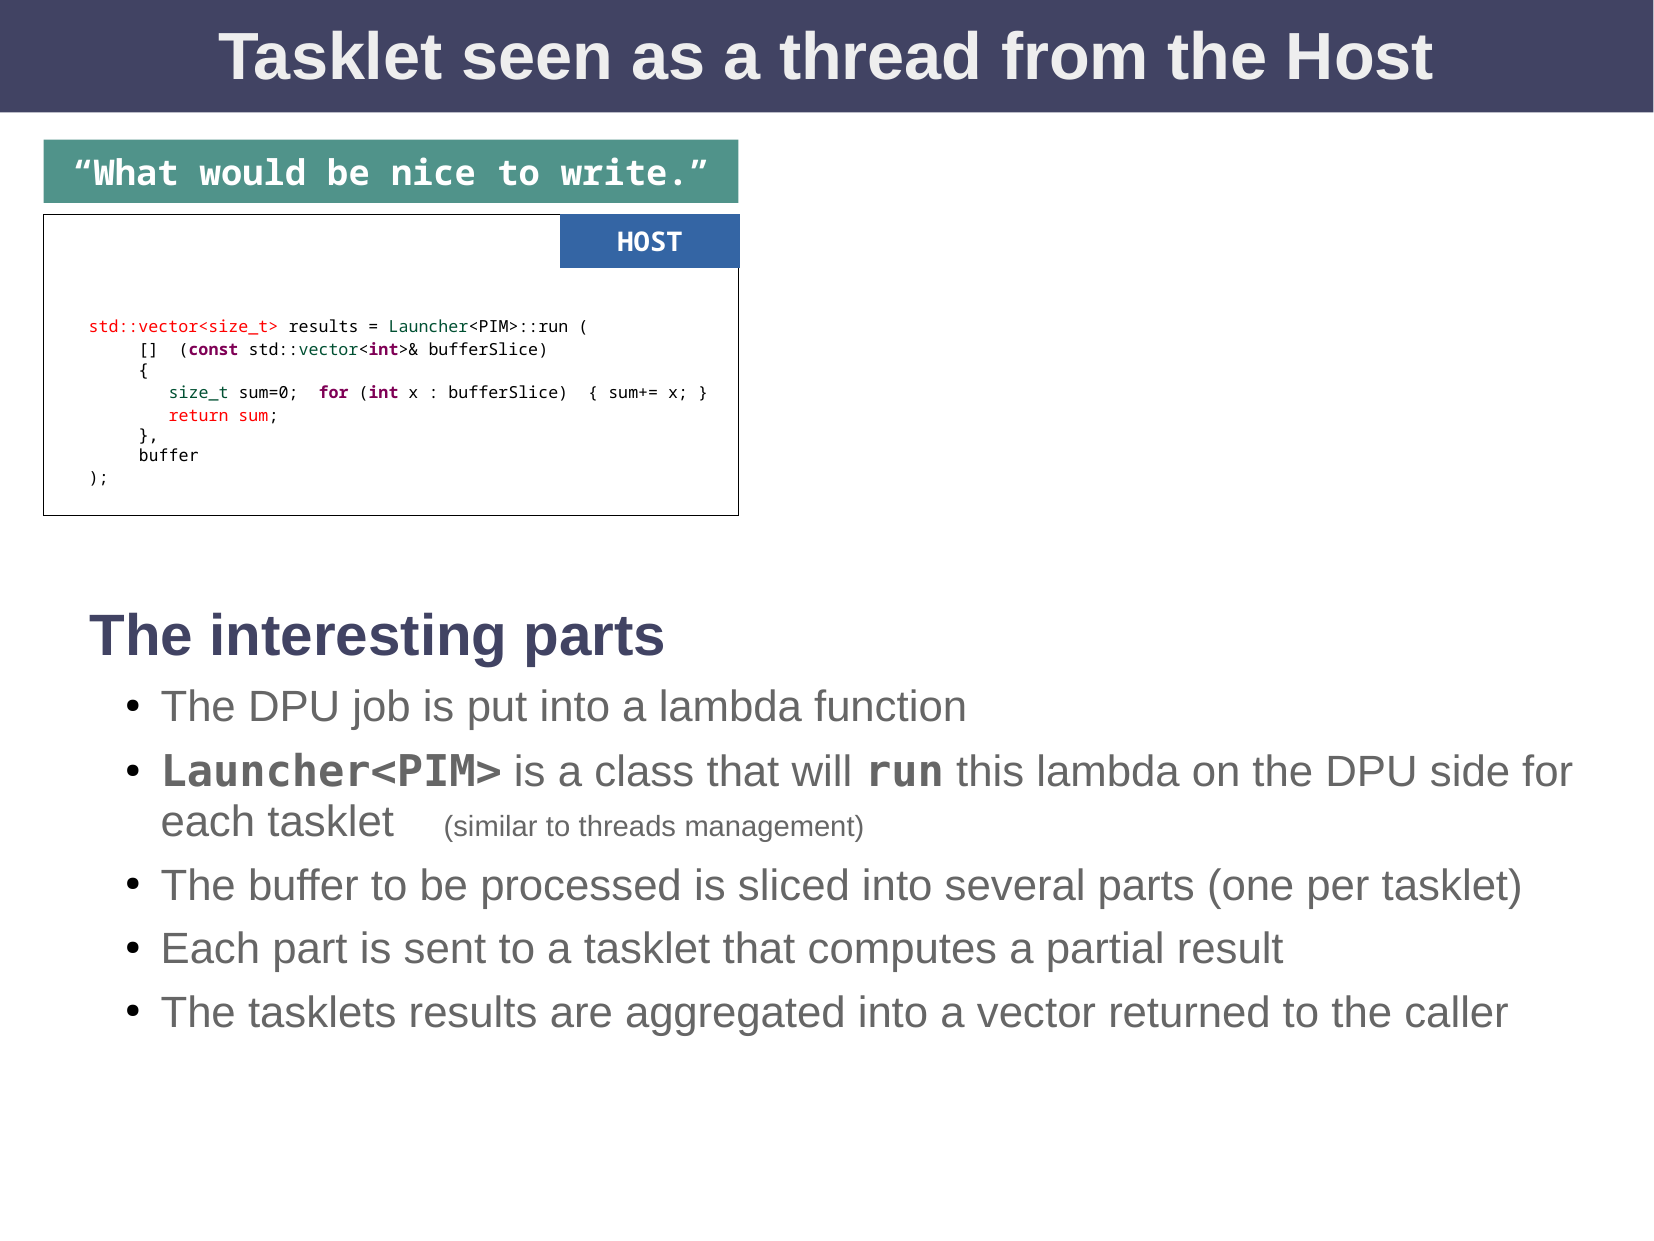

Tasklet seen as a thread from the Host
“What would be nice to write.”
 std::vector<size_t> results = Launcher<PIM>::run (
 [] (const std::vector<int>& bufferSlice)
 {
 size_t sum=0; for (int x : bufferSlice) { sum+= x; }
 return sum;
 },
 buffer
 );
HOST
The interesting parts
The DPU job is put into a lambda function
Launcher<PIM> is a class that will run this lambda on the DPU side for each tasklet (similar to threads management)
The buffer to be processed is sliced into several parts (one per tasklet)
Each part is sent to a tasklet that computes a partial result
The tasklets results are aggregated into a vector returned to the caller